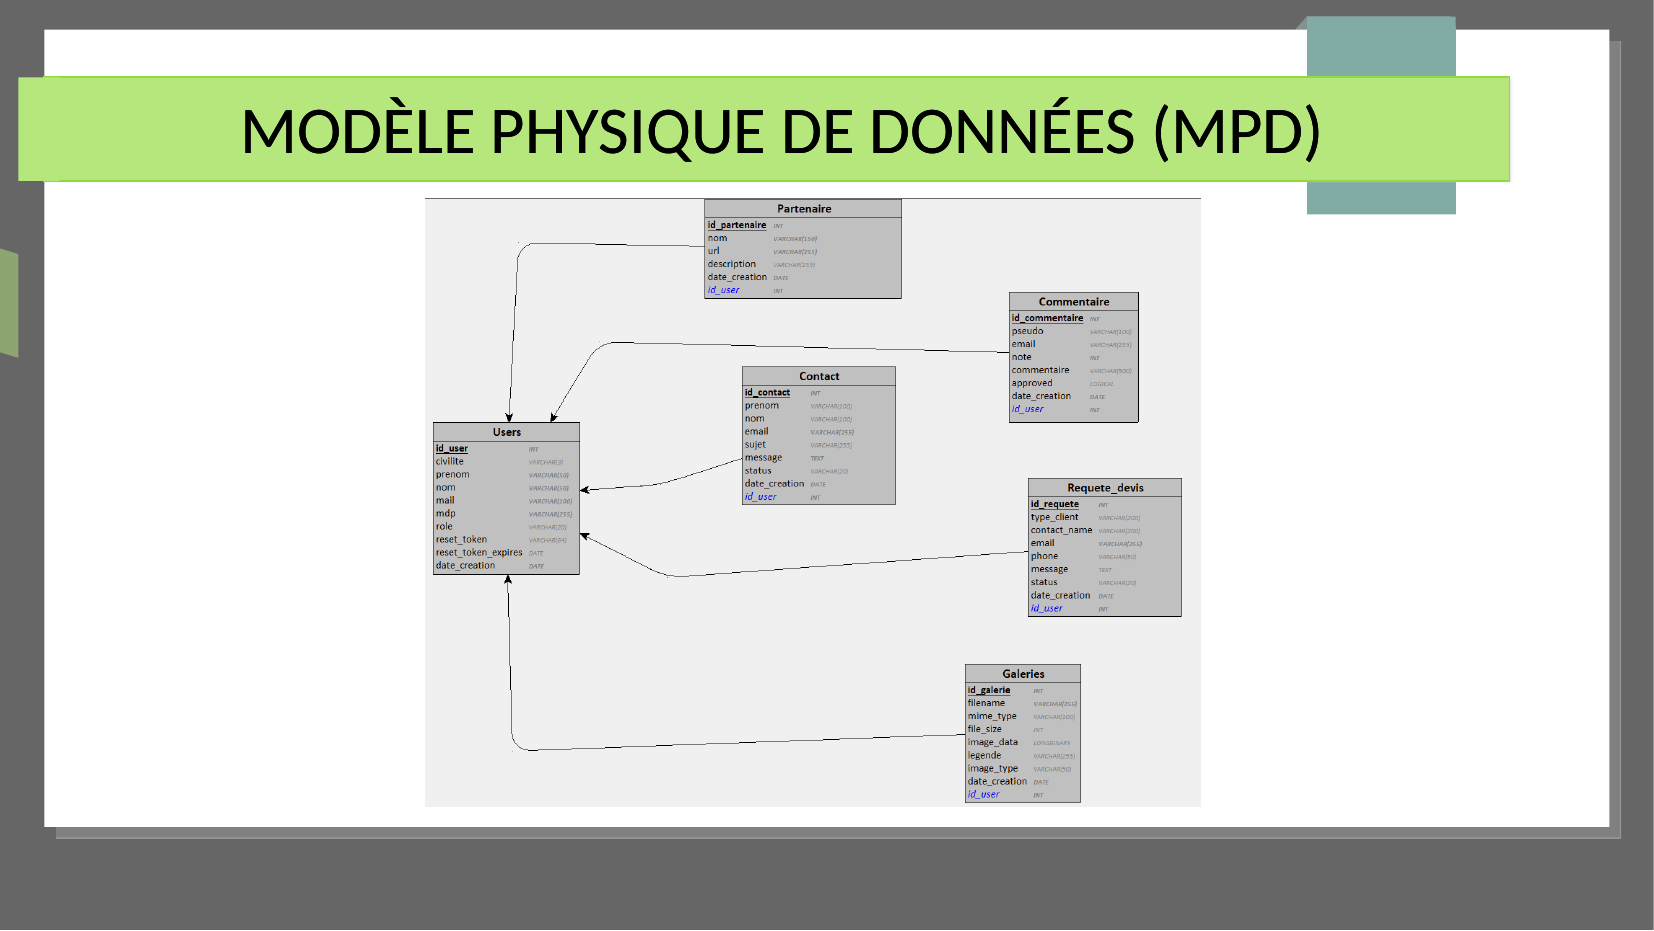

# MODÈLE PHYSIQUE DE DONNÉES (MPD)
MODÈLE PHYSIQUE DE DONNÉES (MPD)